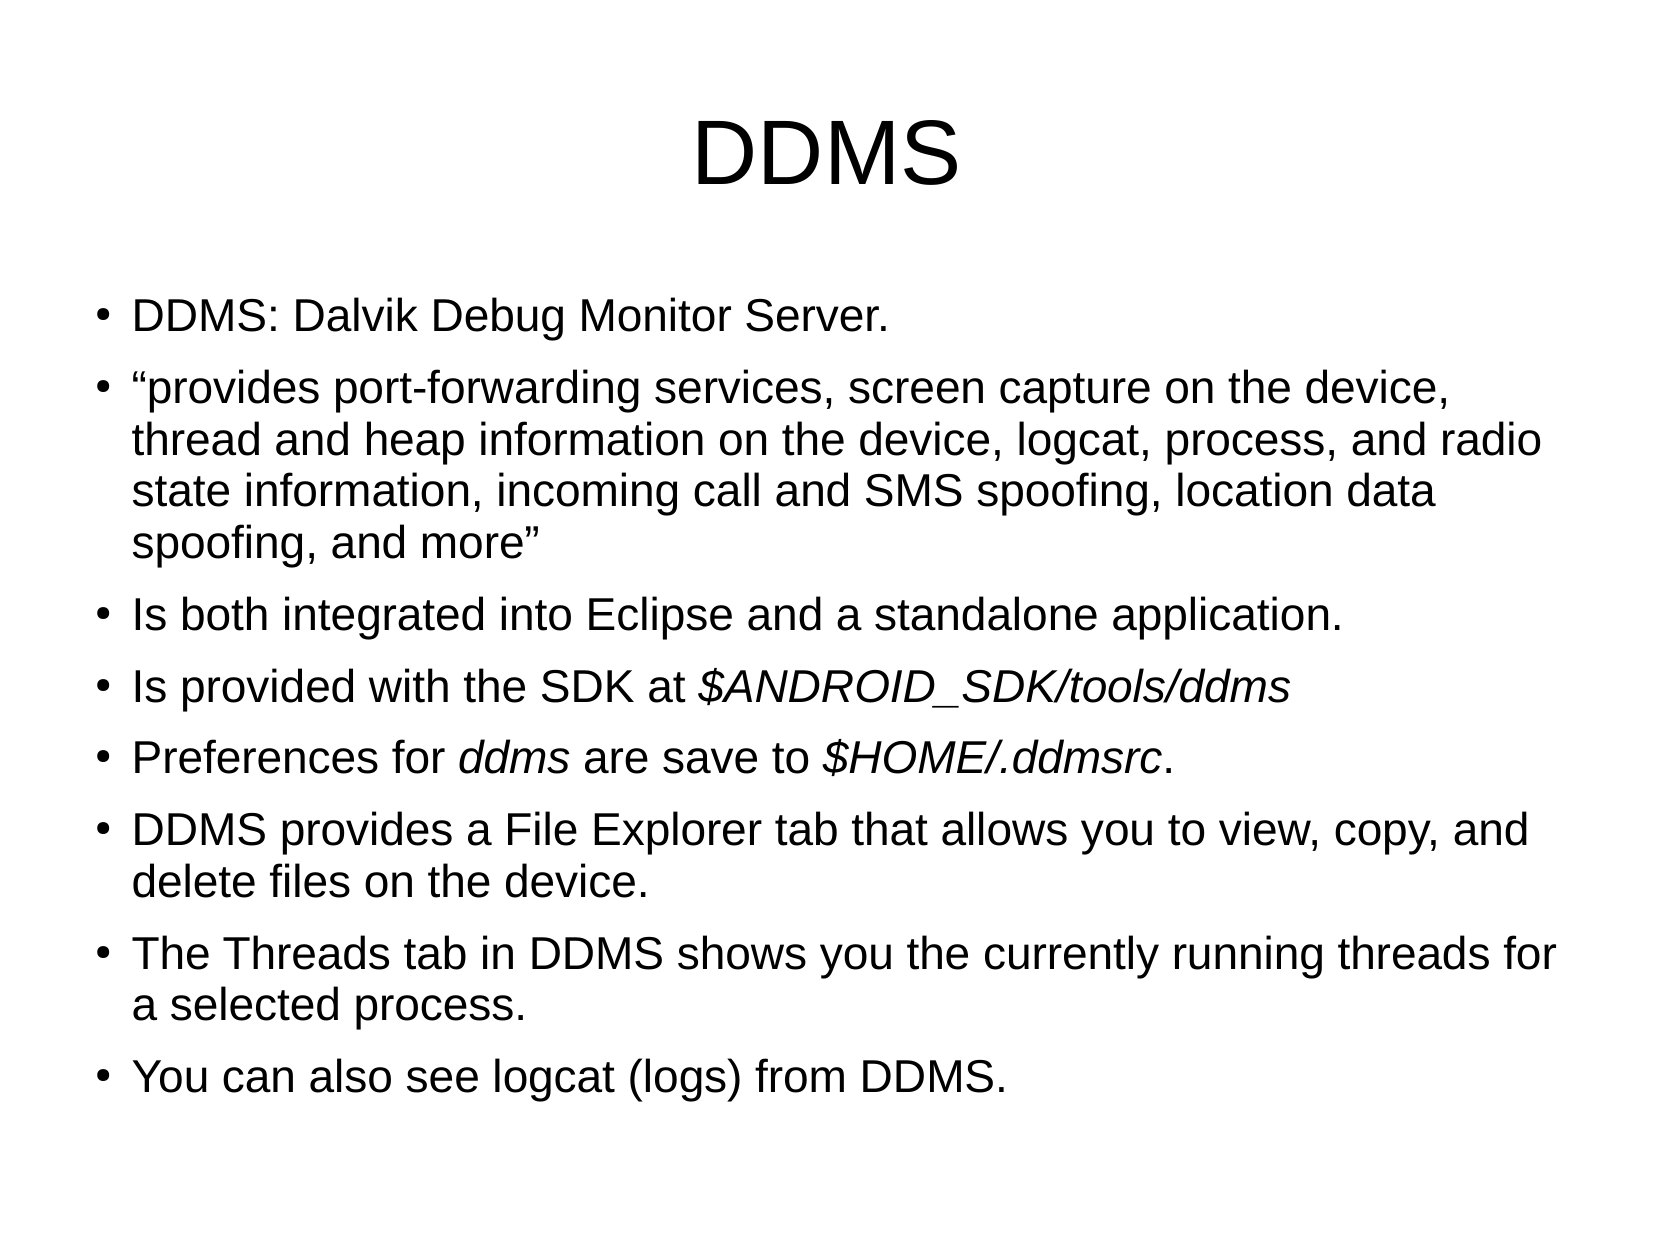

# DDMS
DDMS: Dalvik Debug Monitor Server.
“provides port-forwarding services, screen capture on the device, thread and heap information on the device, logcat, process, and radio state information, incoming call and SMS spoofing, location data spoofing, and more”
Is both integrated into Eclipse and a standalone application.
Is provided with the SDK at $ANDROID_SDK/tools/ddms
Preferences for ddms are save to $HOME/.ddmsrc.
DDMS provides a File Explorer tab that allows you to view, copy, and delete files on the device.
The Threads tab in DDMS shows you the currently running threads for a selected process.
You can also see logcat (logs) from DDMS.